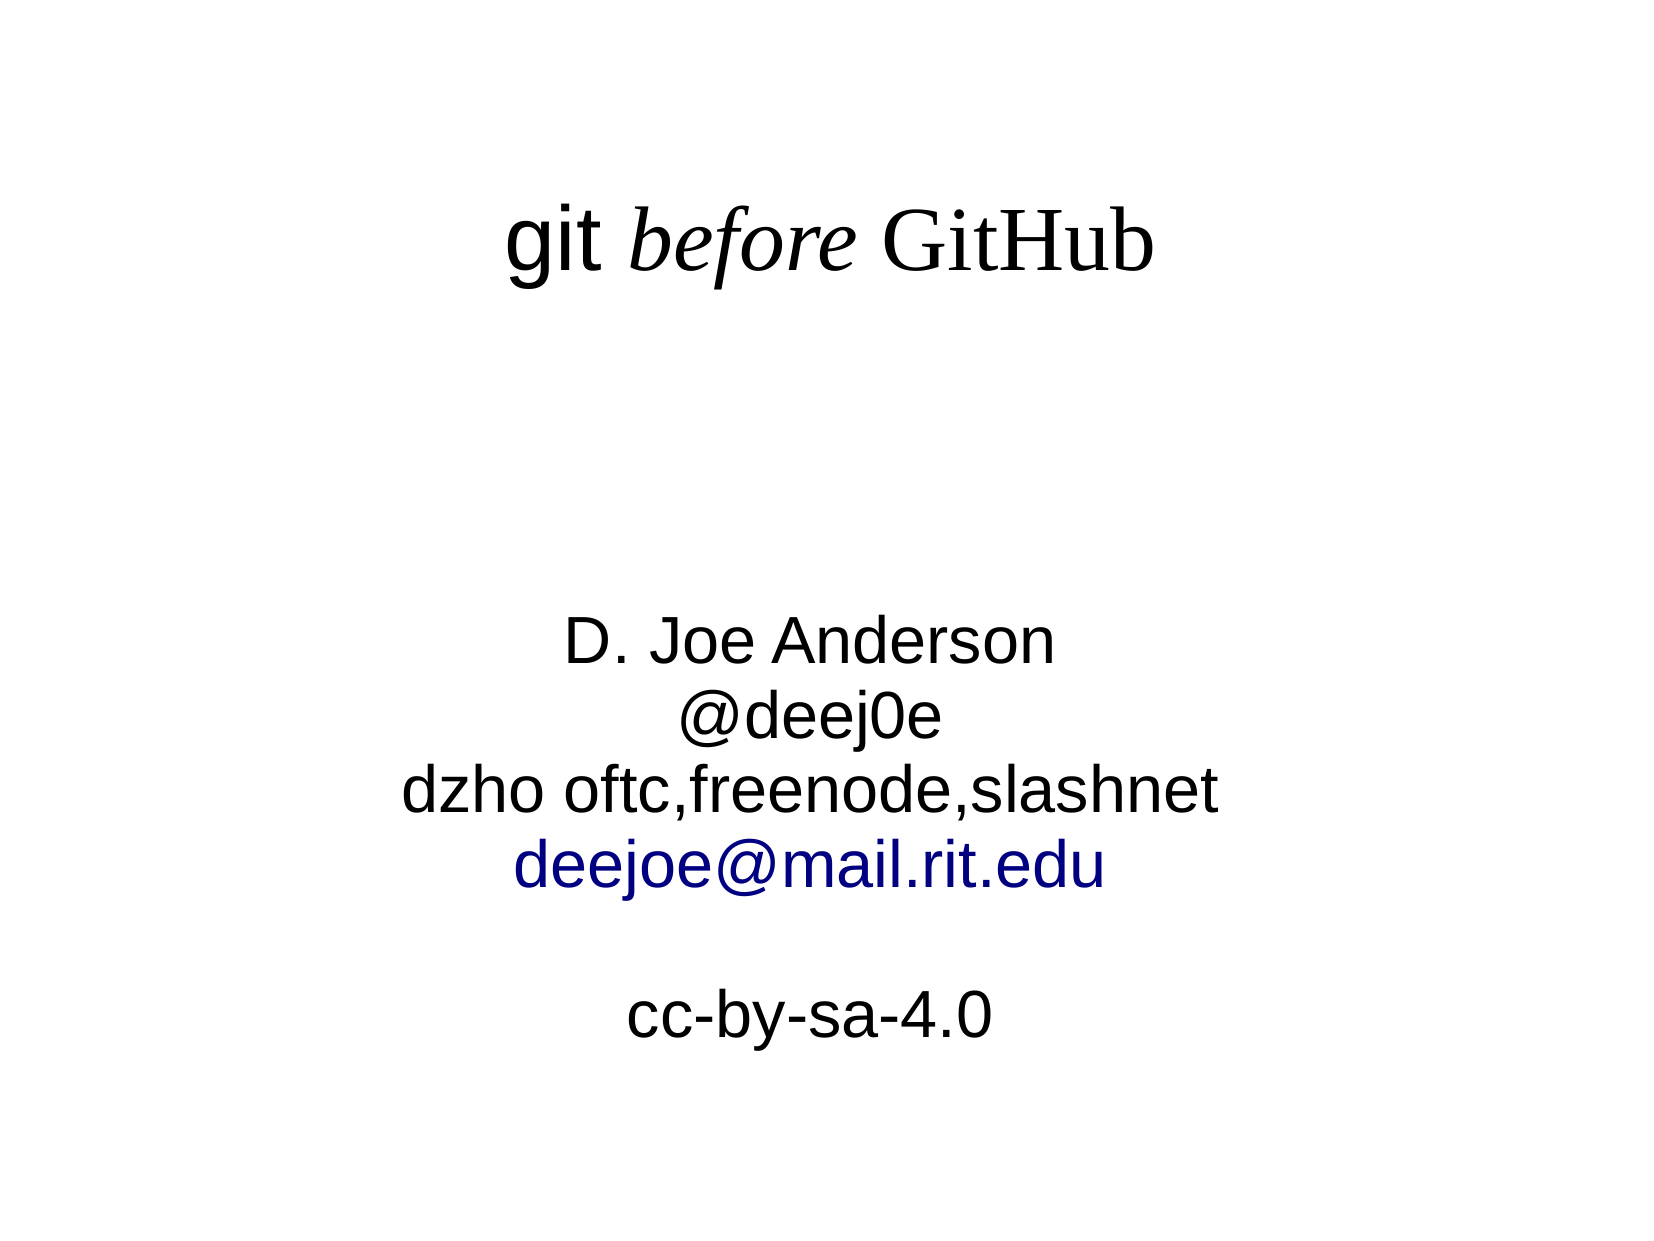

# git before GitHub
D. Joe Anderson
@deej0e
dzho oftc,freenode,slashnet
deejoe@mail.rit.edu
cc-by-sa-4.0